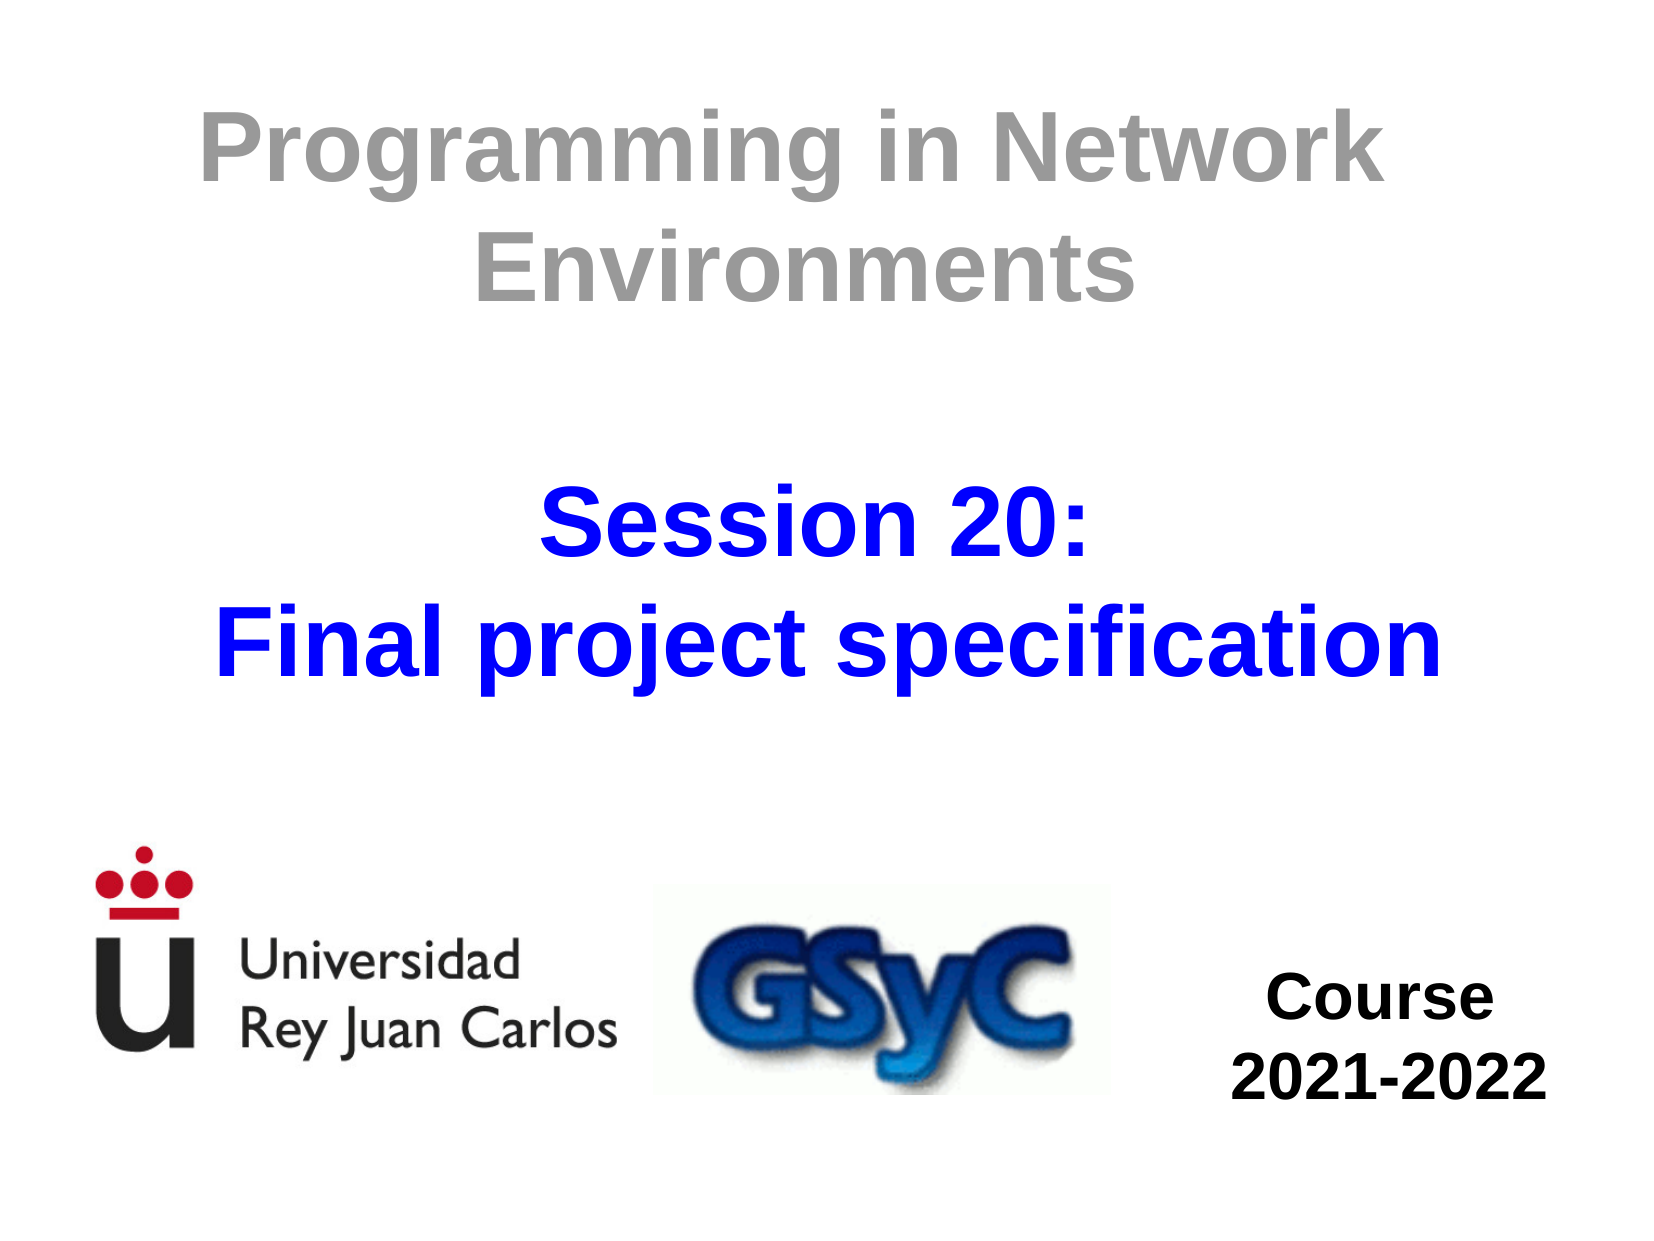

# Programming in Network Environments
Session 20:
Final project specification
Course
2021-2022